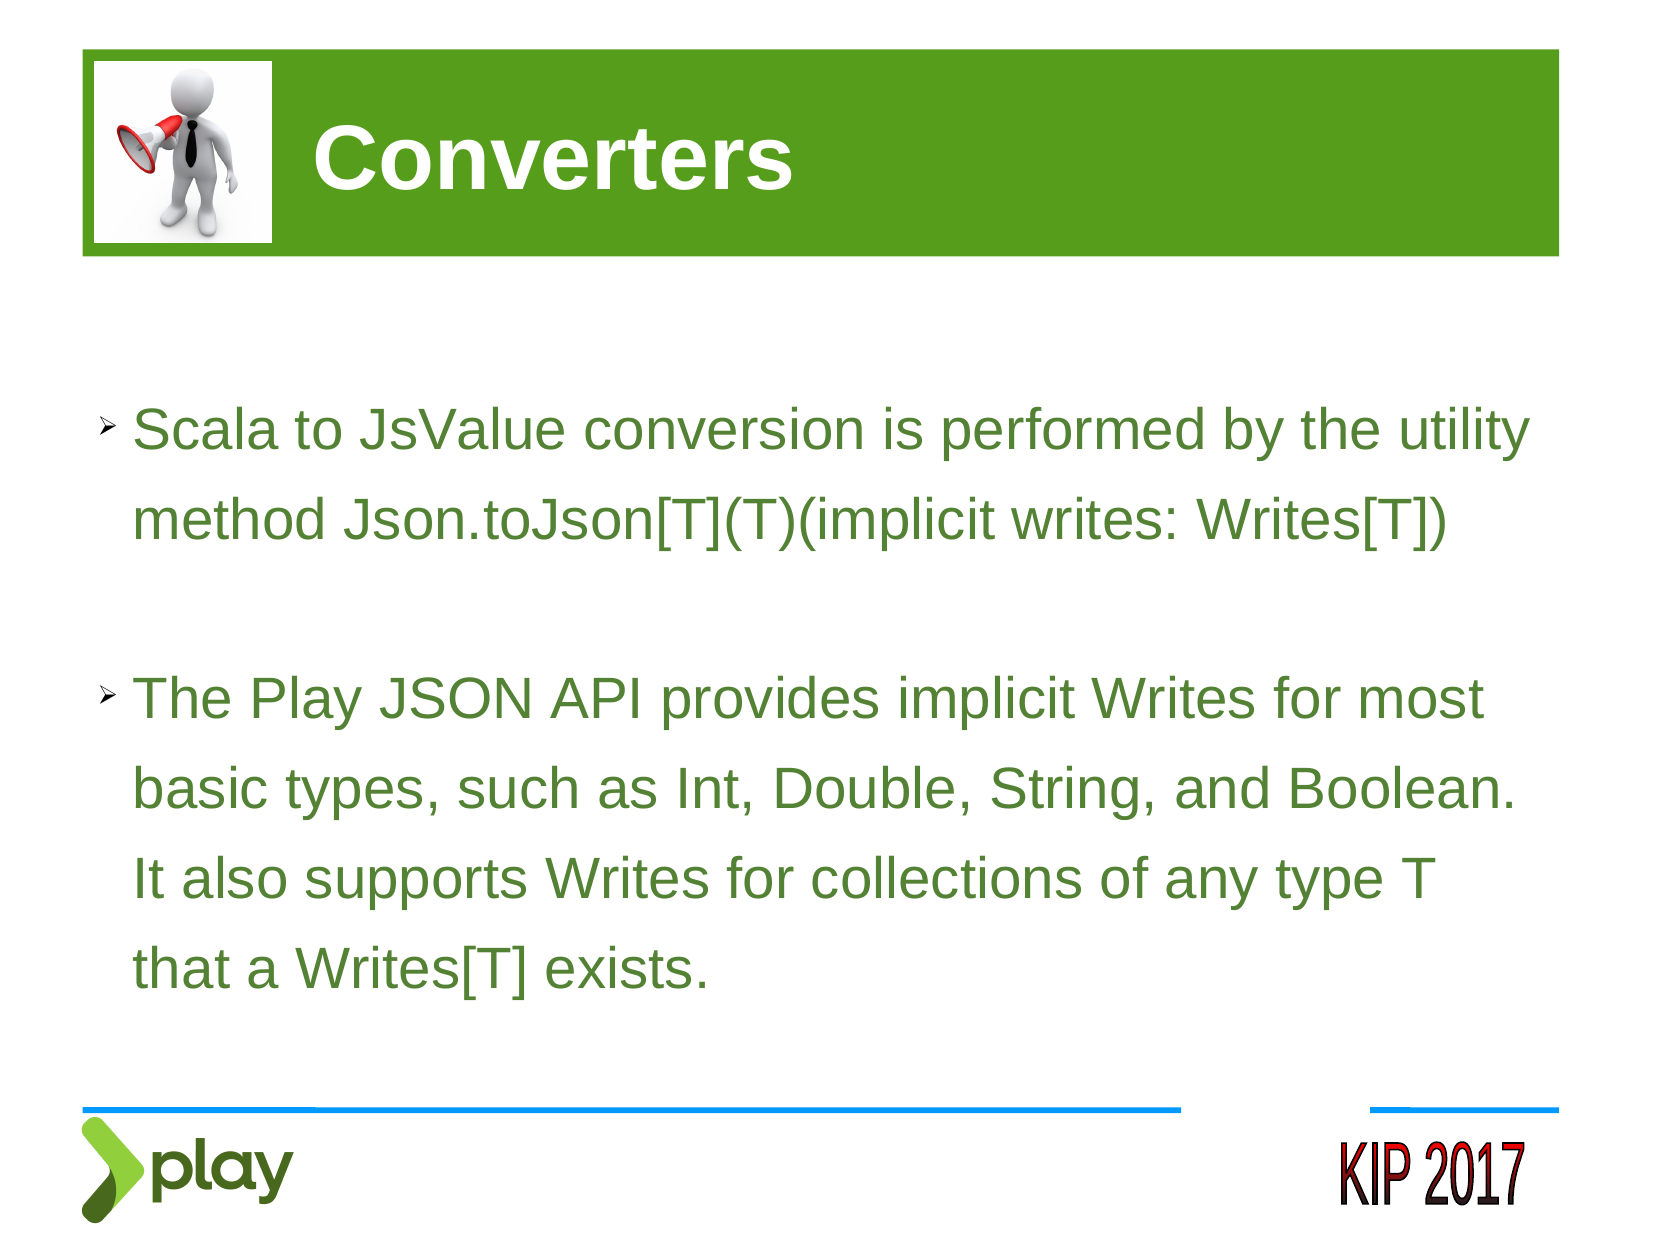

# Converters
Scala to JsValue conversion is performed by the utility
method Json.toJson[T](T)(implicit writes: Writes[T])
The Play JSON API provides implicit Writes for most
basic types, such as Int, Double, String, and Boolean.
It also supports Writes for collections of any type T
that a Writes[T] exists.